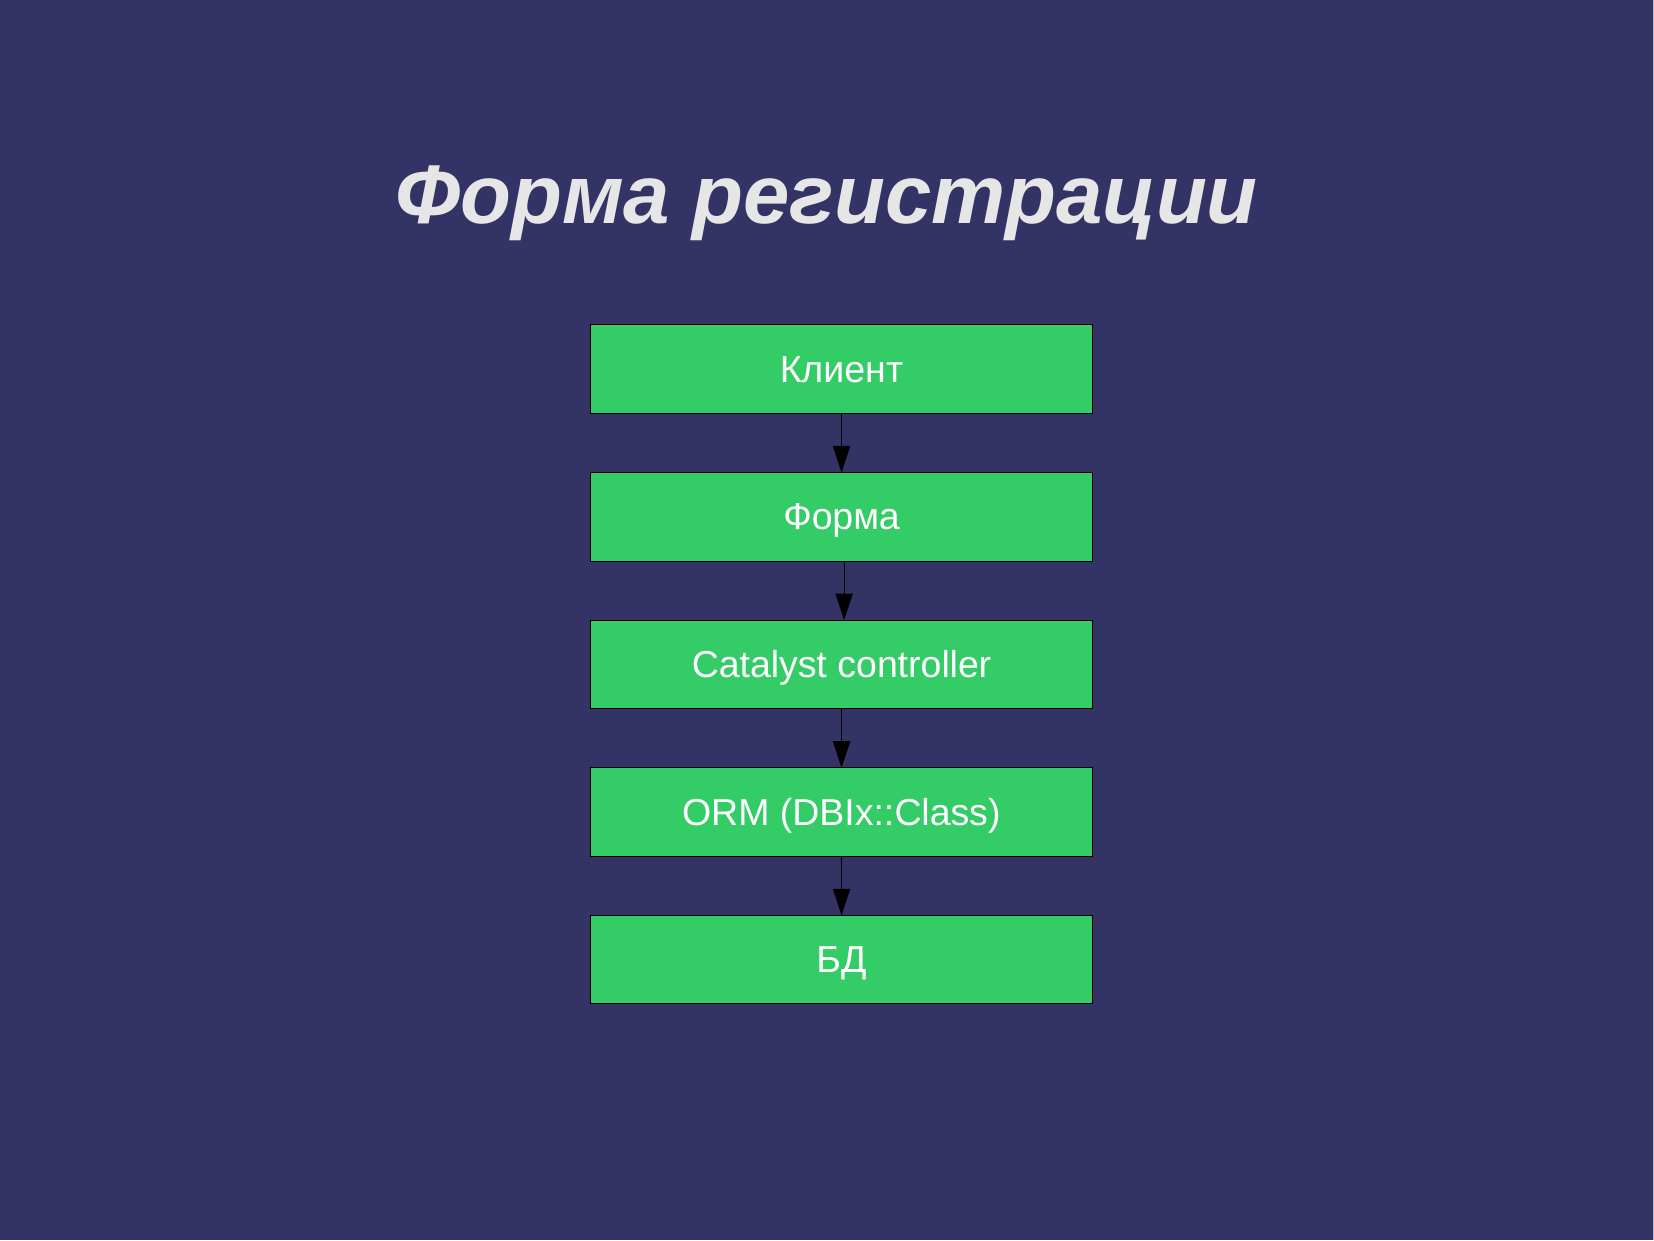

# Форма регистрации
Клиент
Форма
Catalyst controller
ORM (DBIx::Class)
БД